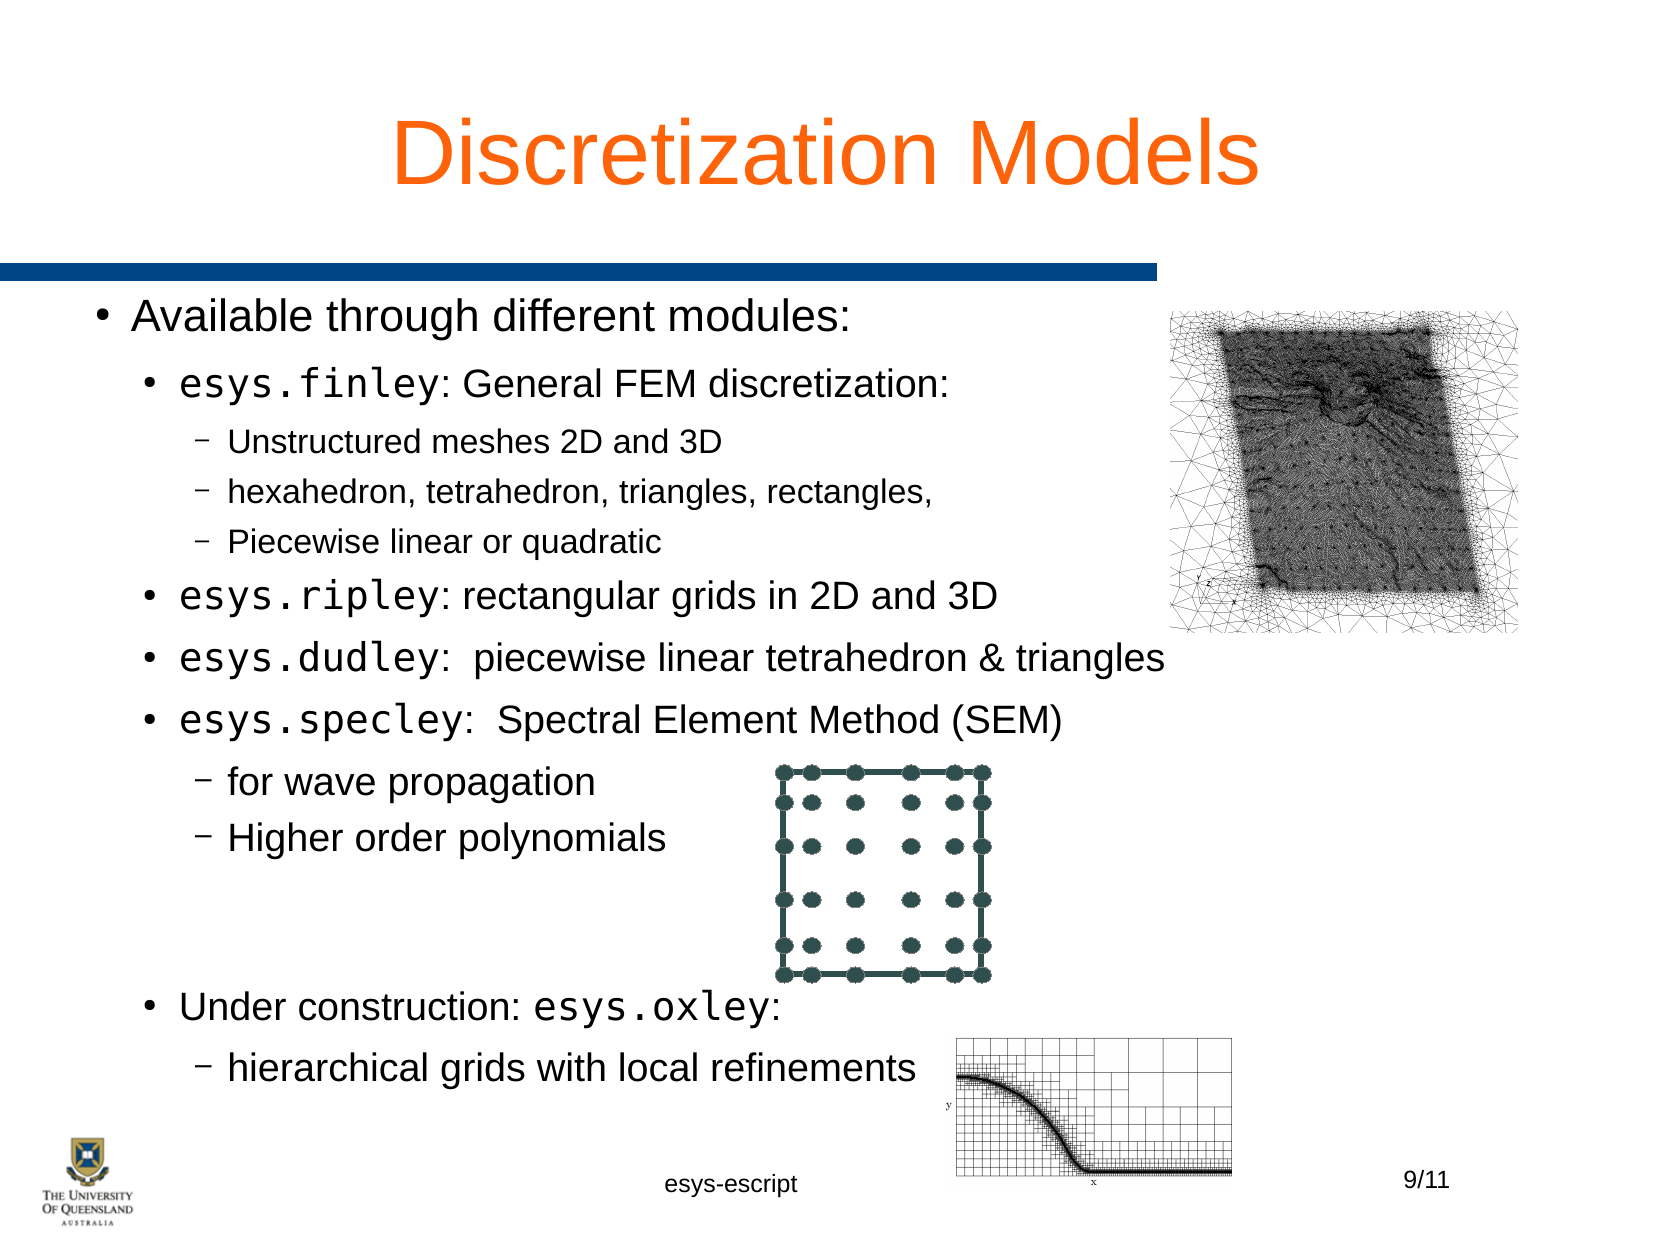

# Discretization Models
Available through different modules:
esys.finley: General FEM discretization:
Unstructured meshes 2D and 3D
hexahedron, tetrahedron, triangles, rectangles,
Piecewise linear or quadratic
esys.ripley: rectangular grids in 2D and 3D
esys.dudley: piecewise linear tetrahedron & triangles
esys.specley: Spectral Element Method (SEM)
for wave propagation
Higher order polynomials
Under construction: esys.oxley:
hierarchical grids with local refinements